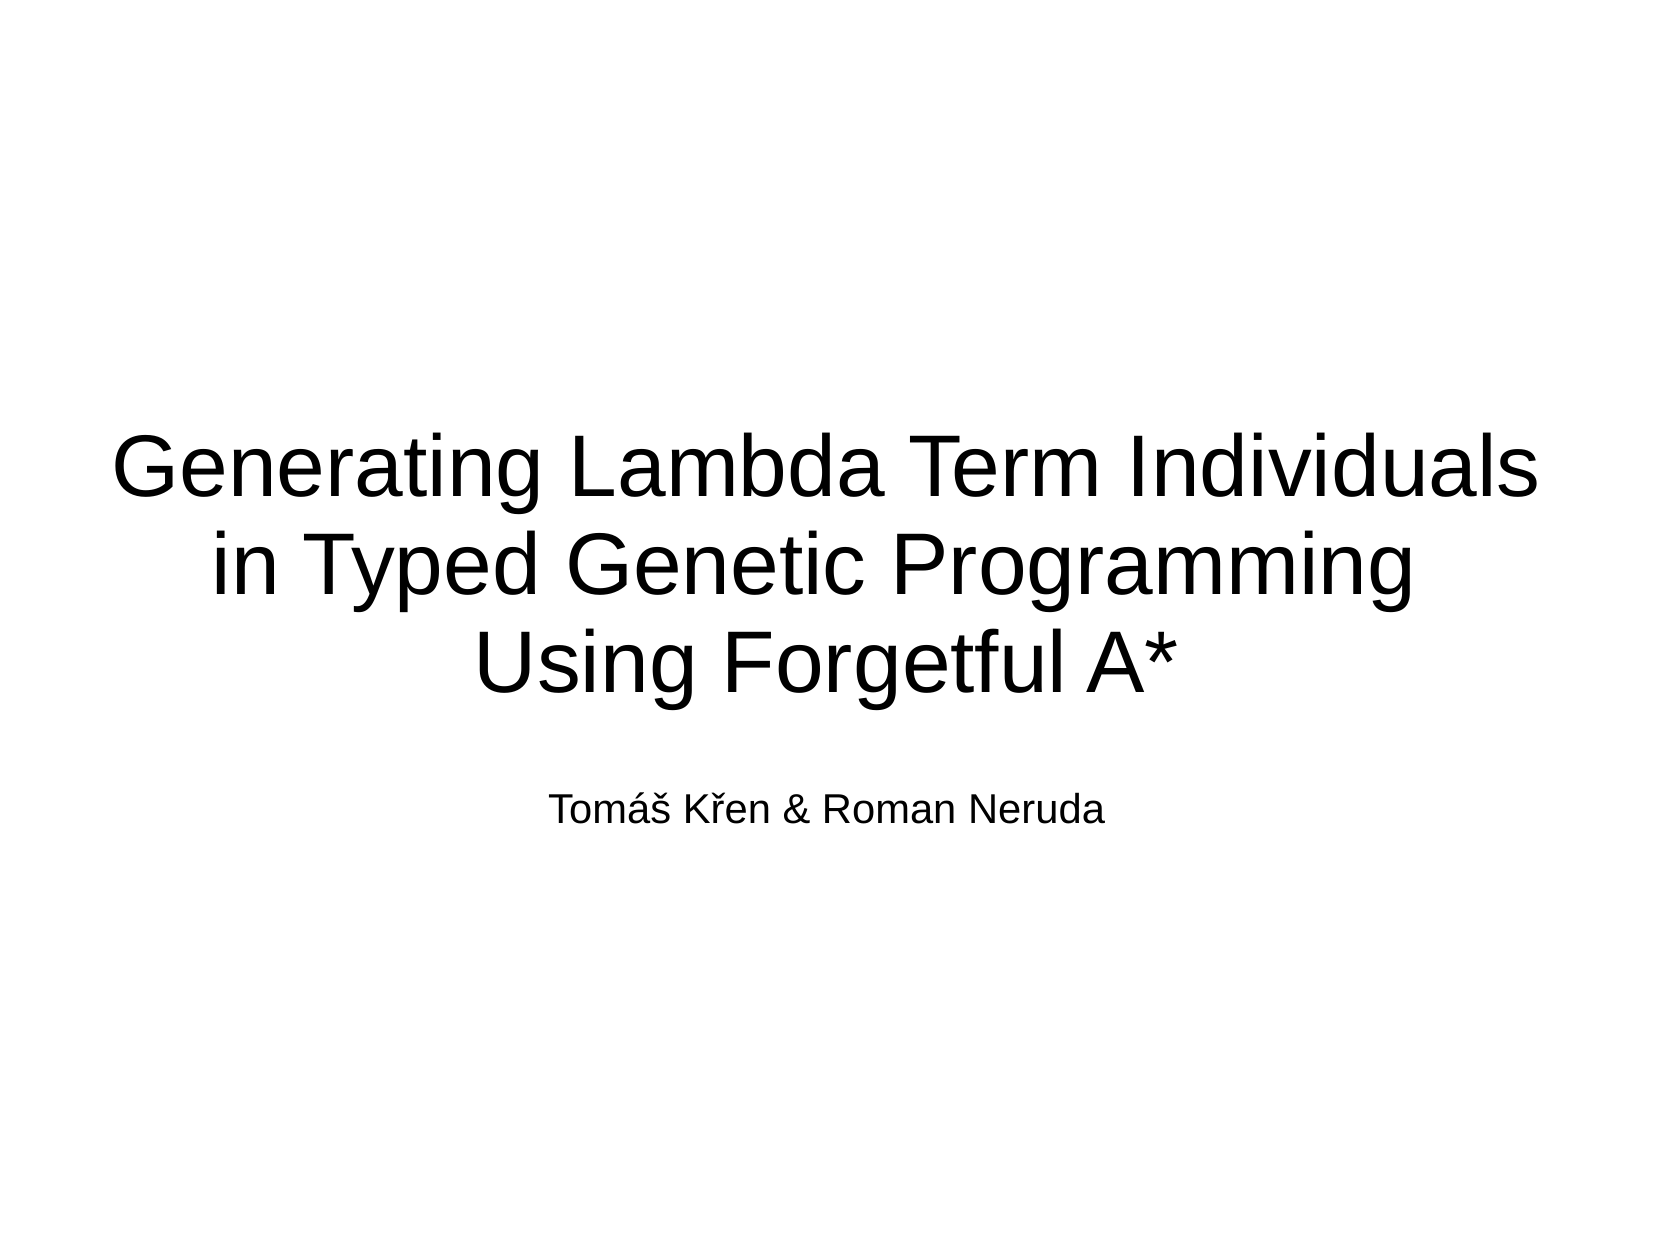

# Generating Lambda Term Individuals in Typed Genetic Programming Using Forgetful A*
Tomáš Křen & Roman Neruda